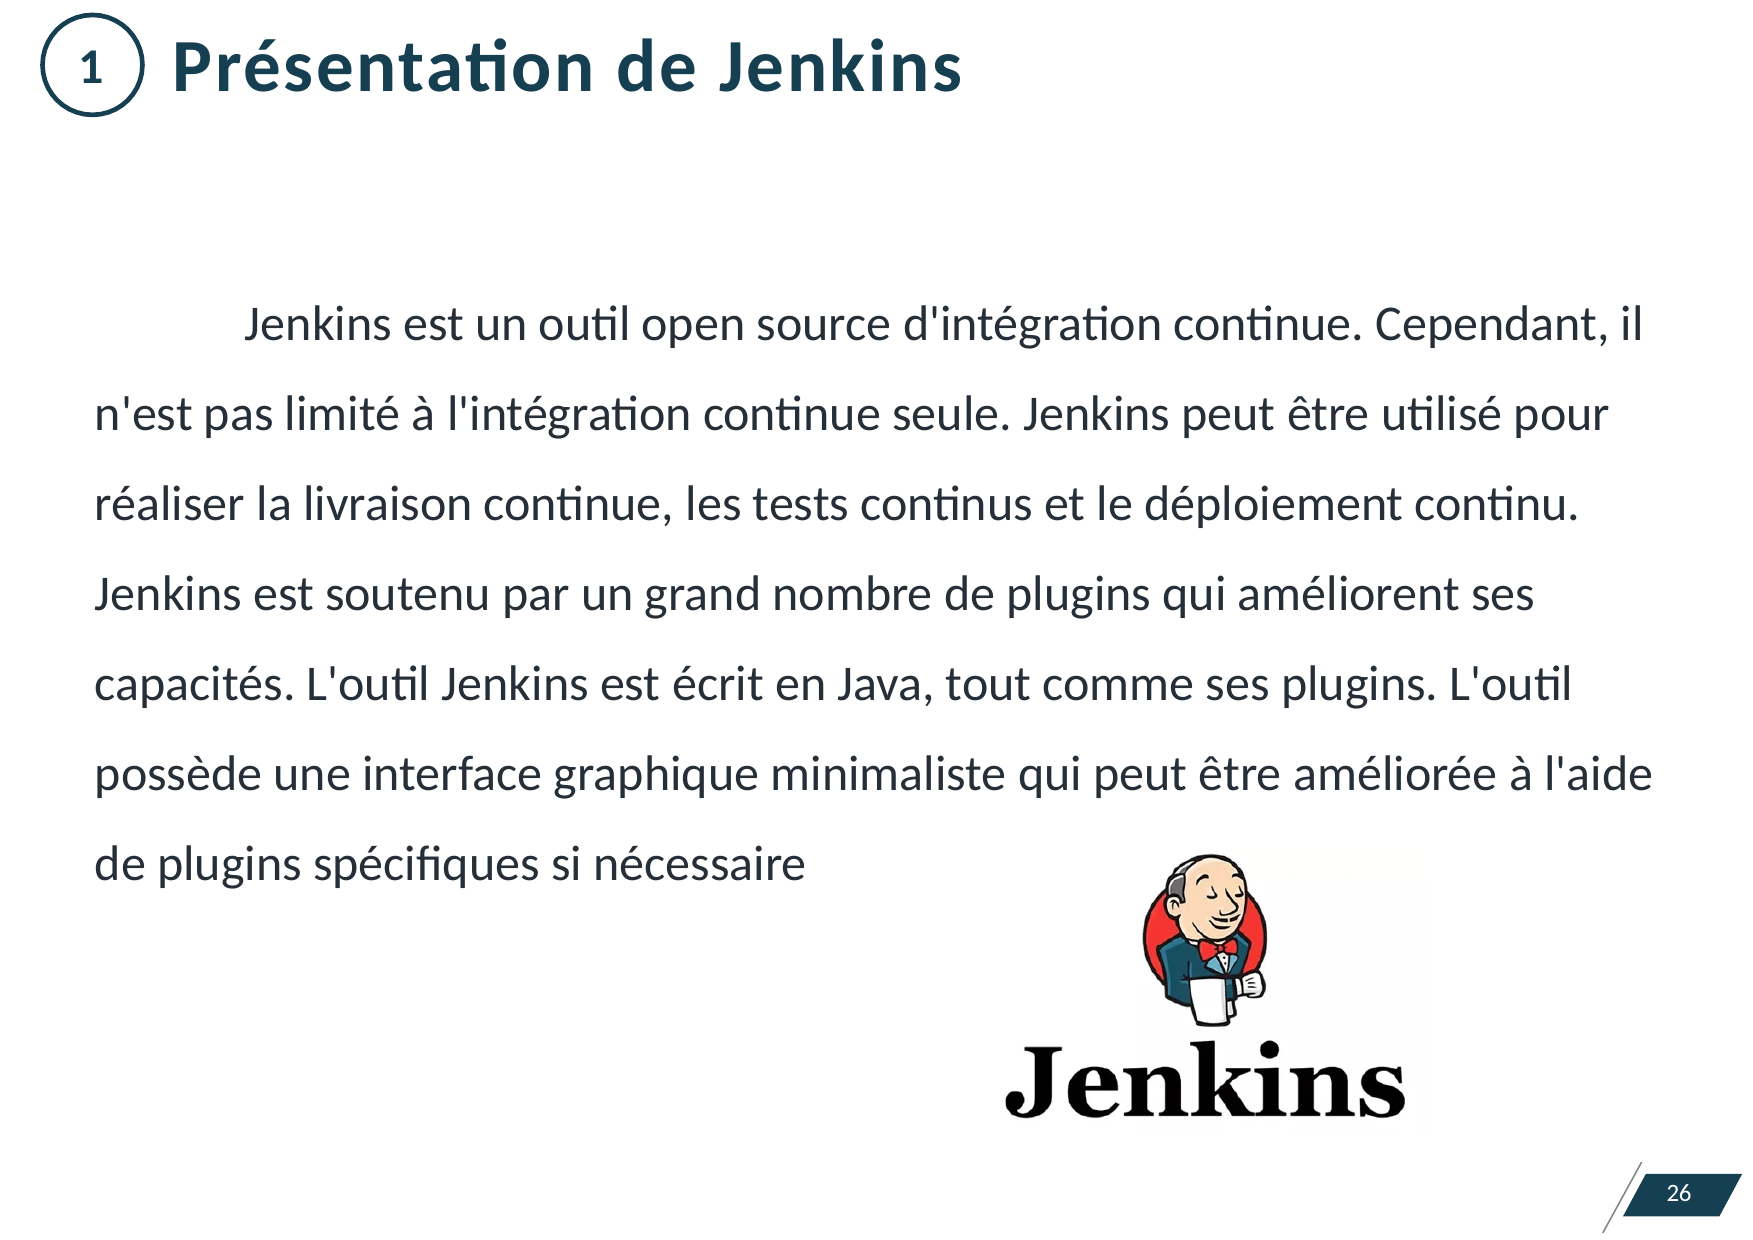

# Présentation de Jenkins
1
	Jenkins est un outil open source d'intégration continue. Cependant, il n'est pas limité à l'intégration continue seule. Jenkins peut être utilisé pour réaliser la livraison continue, les tests continus et le déploiement continu. Jenkins est soutenu par un grand nombre de plugins qui améliorent ses capacités. L'outil Jenkins est écrit en Java, tout comme ses plugins. L'outil possède une interface graphique minimaliste qui peut être améliorée à l'aide de plugins spécifiques si nécessaire
26